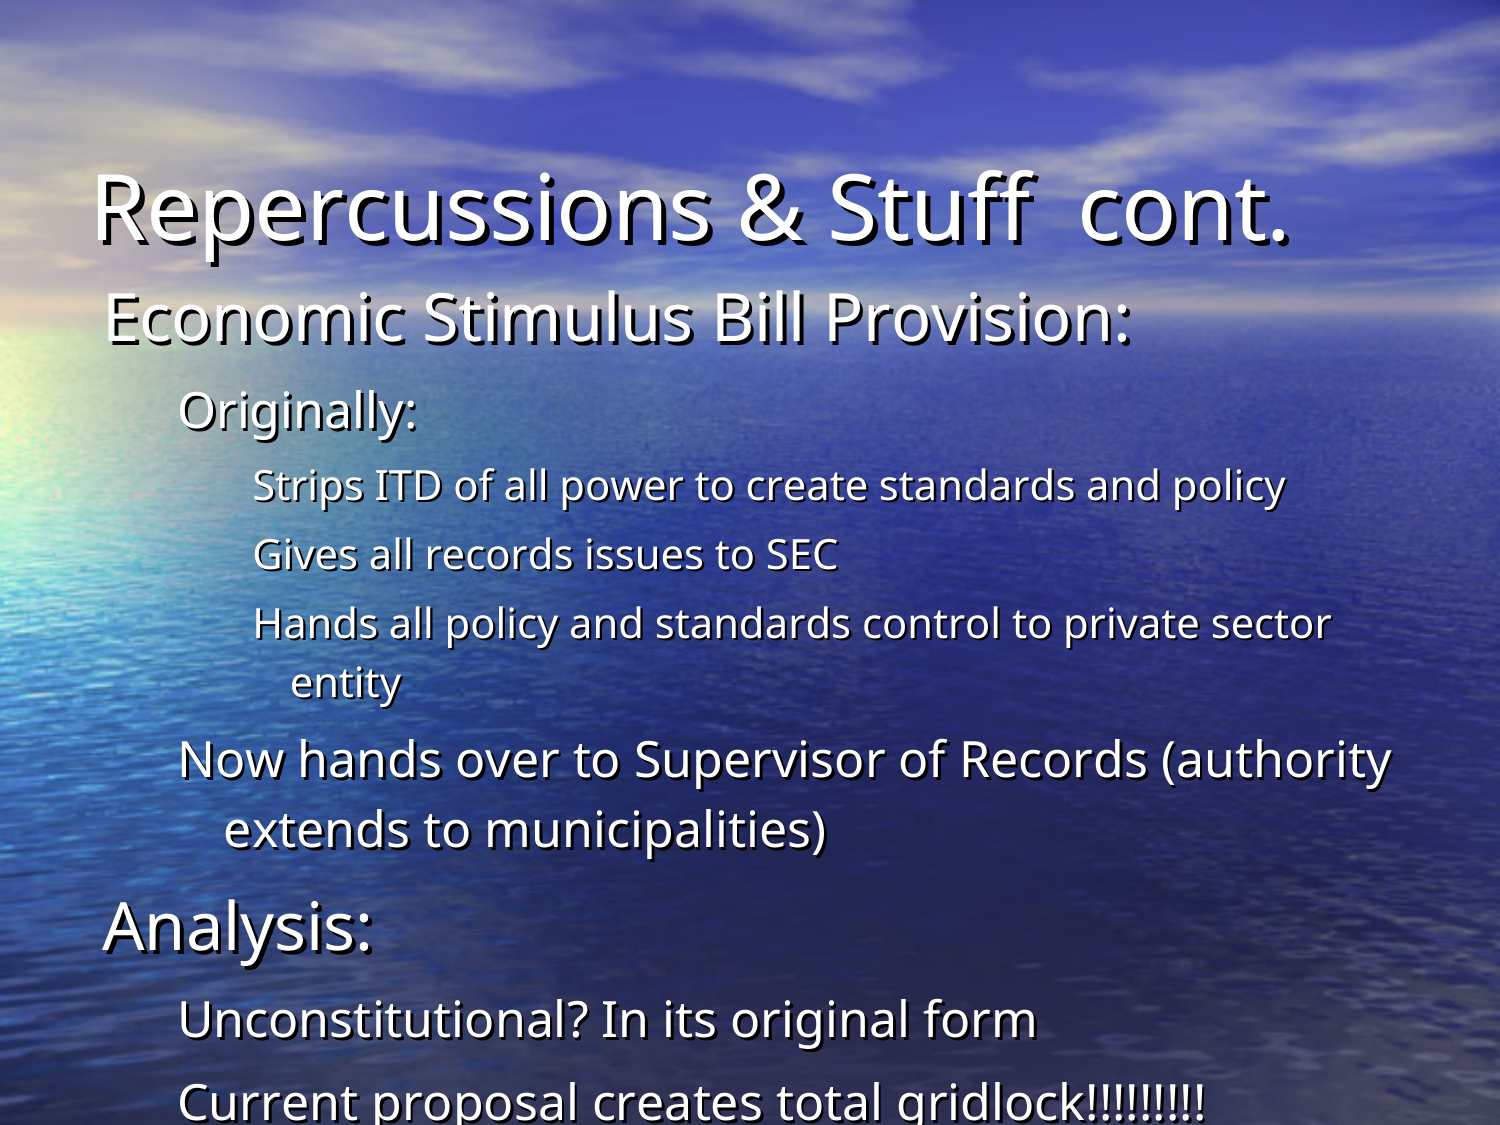

# Repercussions & Stuff cont.
Economic Stimulus Bill Provision:
Originally:
Strips ITD of all power to create standards and policy
Gives all records issues to SEC
Hands all policy and standards control to private sector entity
Now hands over to Supervisor of Records (authority extends to municipalities)
Analysis:
Unconstitutional? In its original form
Current proposal creates total gridlock!!!!!!!!!
Defies logic and all nullifies all best practices